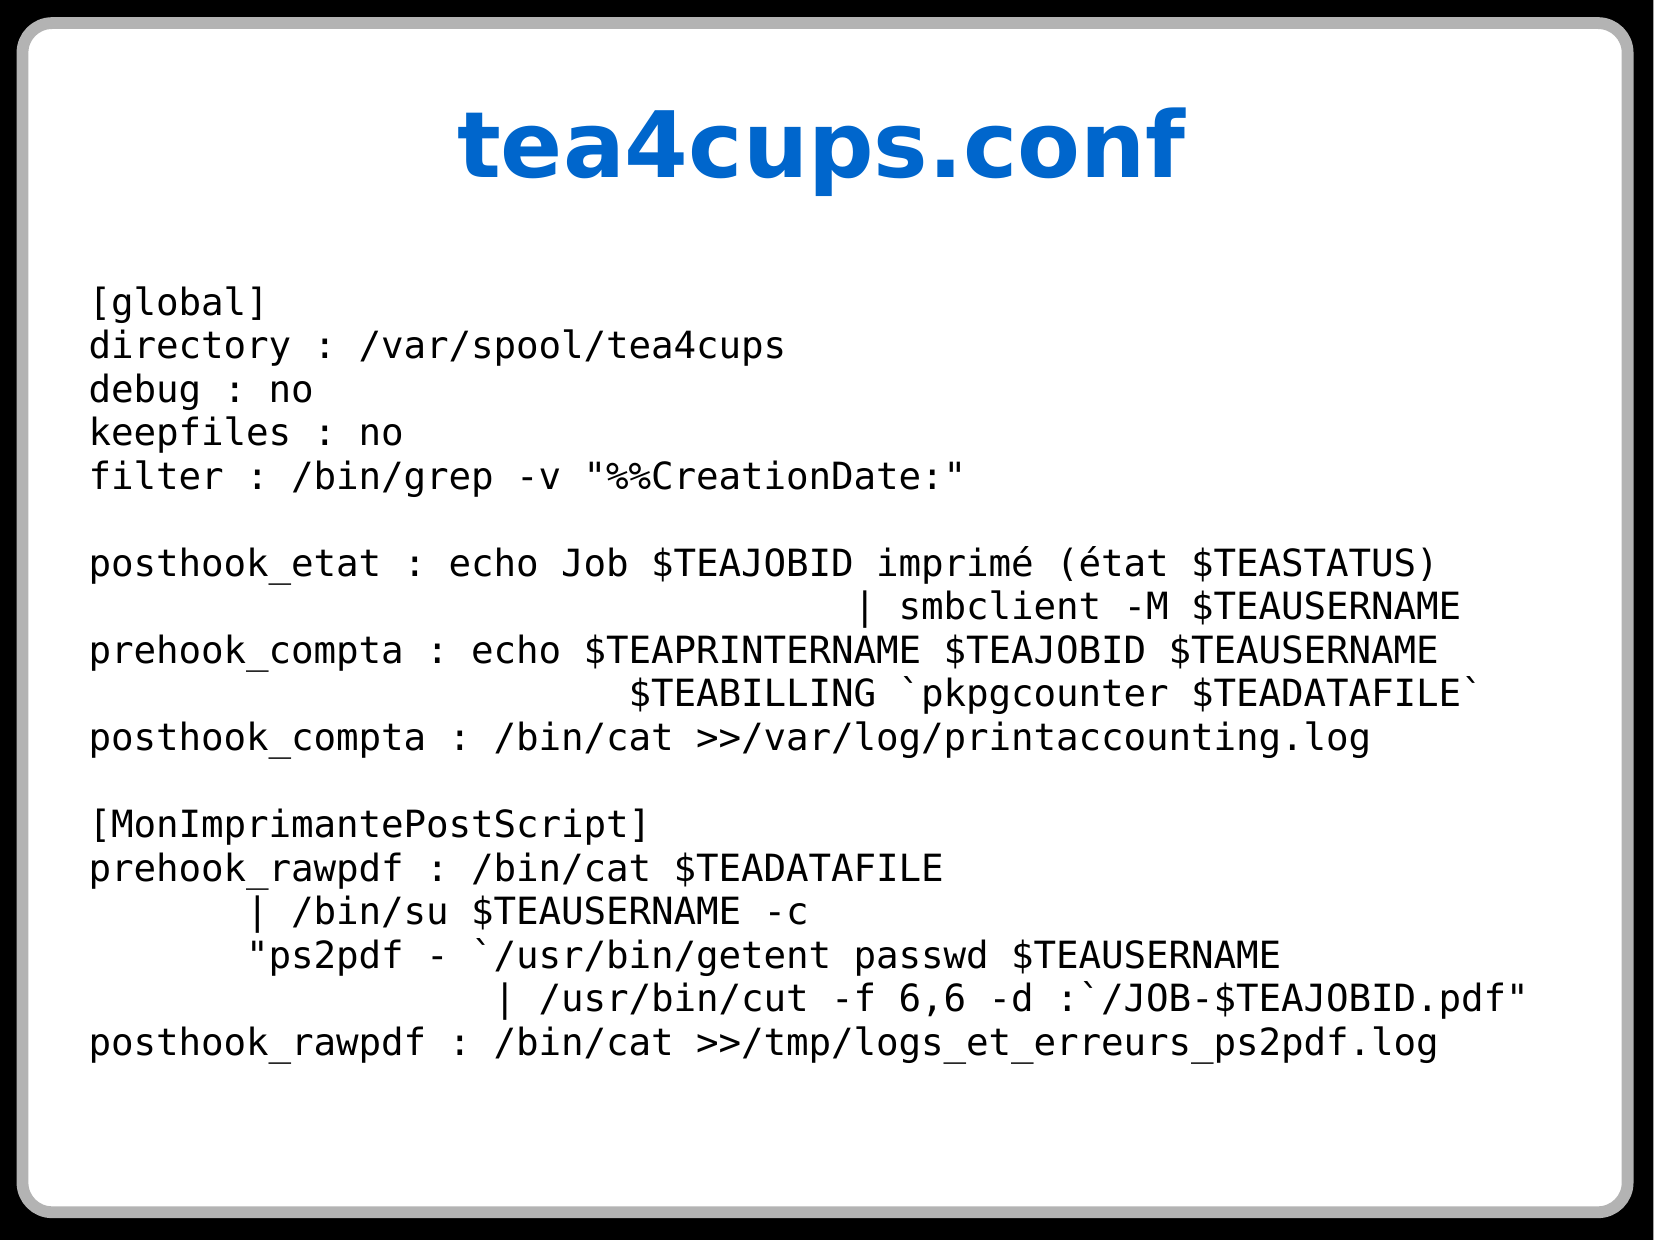

# tea4cups.conf
[global]
directory : /var/spool/tea4cups
debug : no
keepfiles : no
filter : /bin/grep -v "%%CreationDate:"
posthook_etat : echo Job $TEAJOBID imprimé (état $TEASTATUS)
 | smbclient -M $TEAUSERNAME
prehook_compta : echo $TEAPRINTERNAME $TEAJOBID $TEAUSERNAME
 $TEABILLING `pkpgcounter $TEADATAFILE`
posthook_compta : /bin/cat >>/var/log/printaccounting.log
[MonImprimantePostScript]
prehook_rawpdf : /bin/cat $TEADATAFILE
 | /bin/su $TEAUSERNAME -c
 "ps2pdf - `/usr/bin/getent passwd $TEAUSERNAME
 | /usr/bin/cut -f 6,6 -d :`/JOB-$TEAJOBID.pdf"
posthook_rawpdf : /bin/cat >>/tmp/logs_et_erreurs_ps2pdf.log